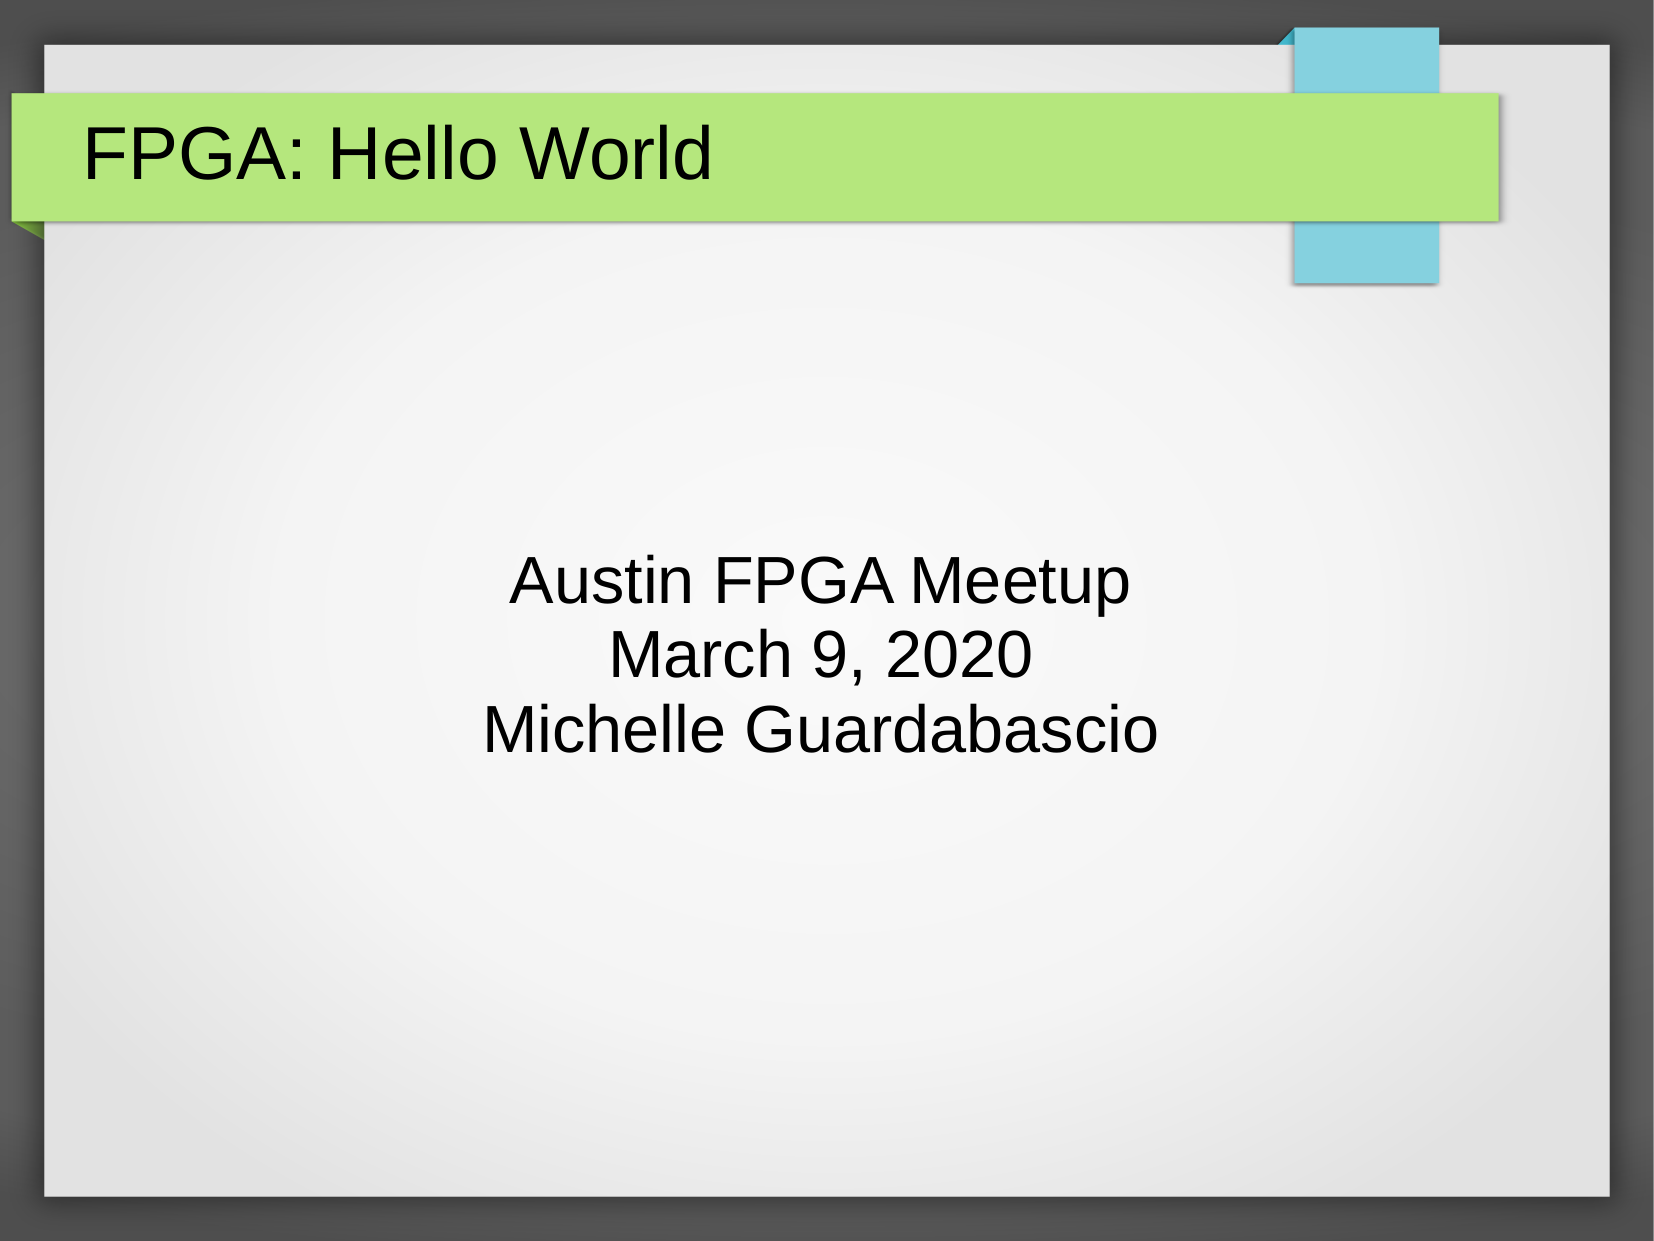

# FPGA: Hello World
Austin FPGA Meetup
March 9, 2020
Michelle Guardabascio